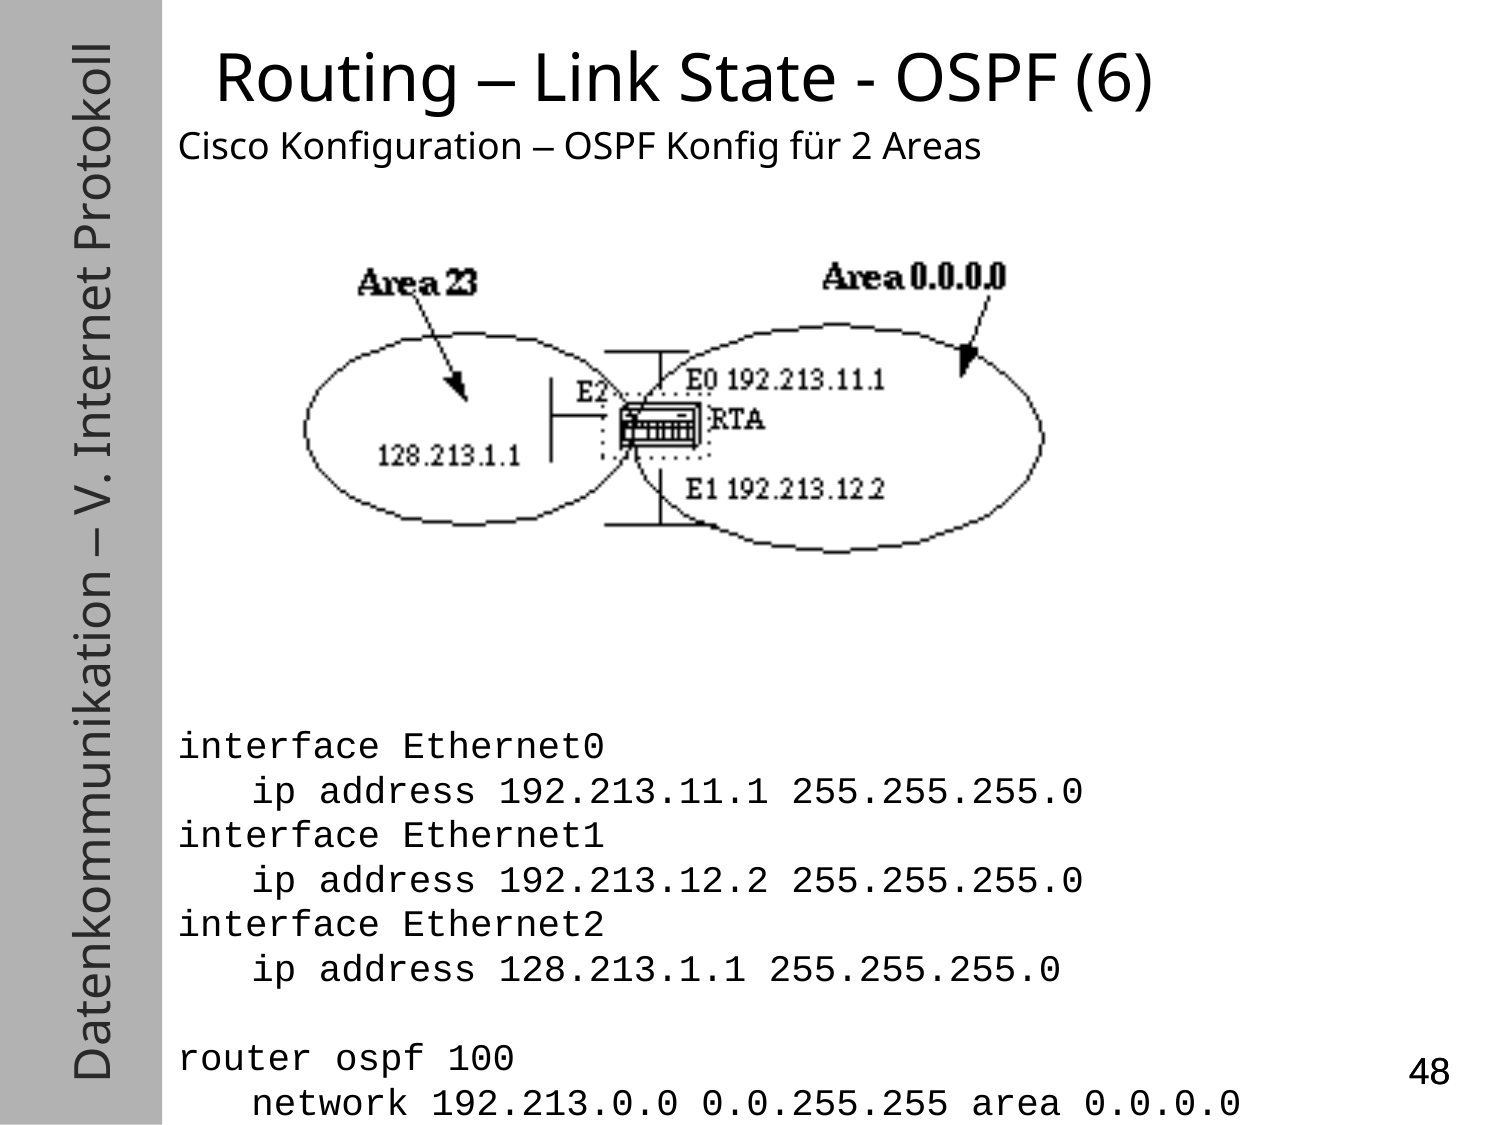

Routing – Link State - OSPF (6)
Cisco Konfiguration – OSPF Konfig für 2 Areas
interface Ethernet0
	ip address 192.213.11.1 255.255.255.0
interface Ethernet1
	ip address 192.213.12.2 255.255.255.0
interface Ethernet2
	ip address 128.213.1.1 255.255.255.0
router ospf 100
	network 192.213.0.0 0.0.255.255 area 0.0.0.0
	network 128.213.1.1 0.0.0.0 area 23
Datenkommunikation – V. Internet Protokoll